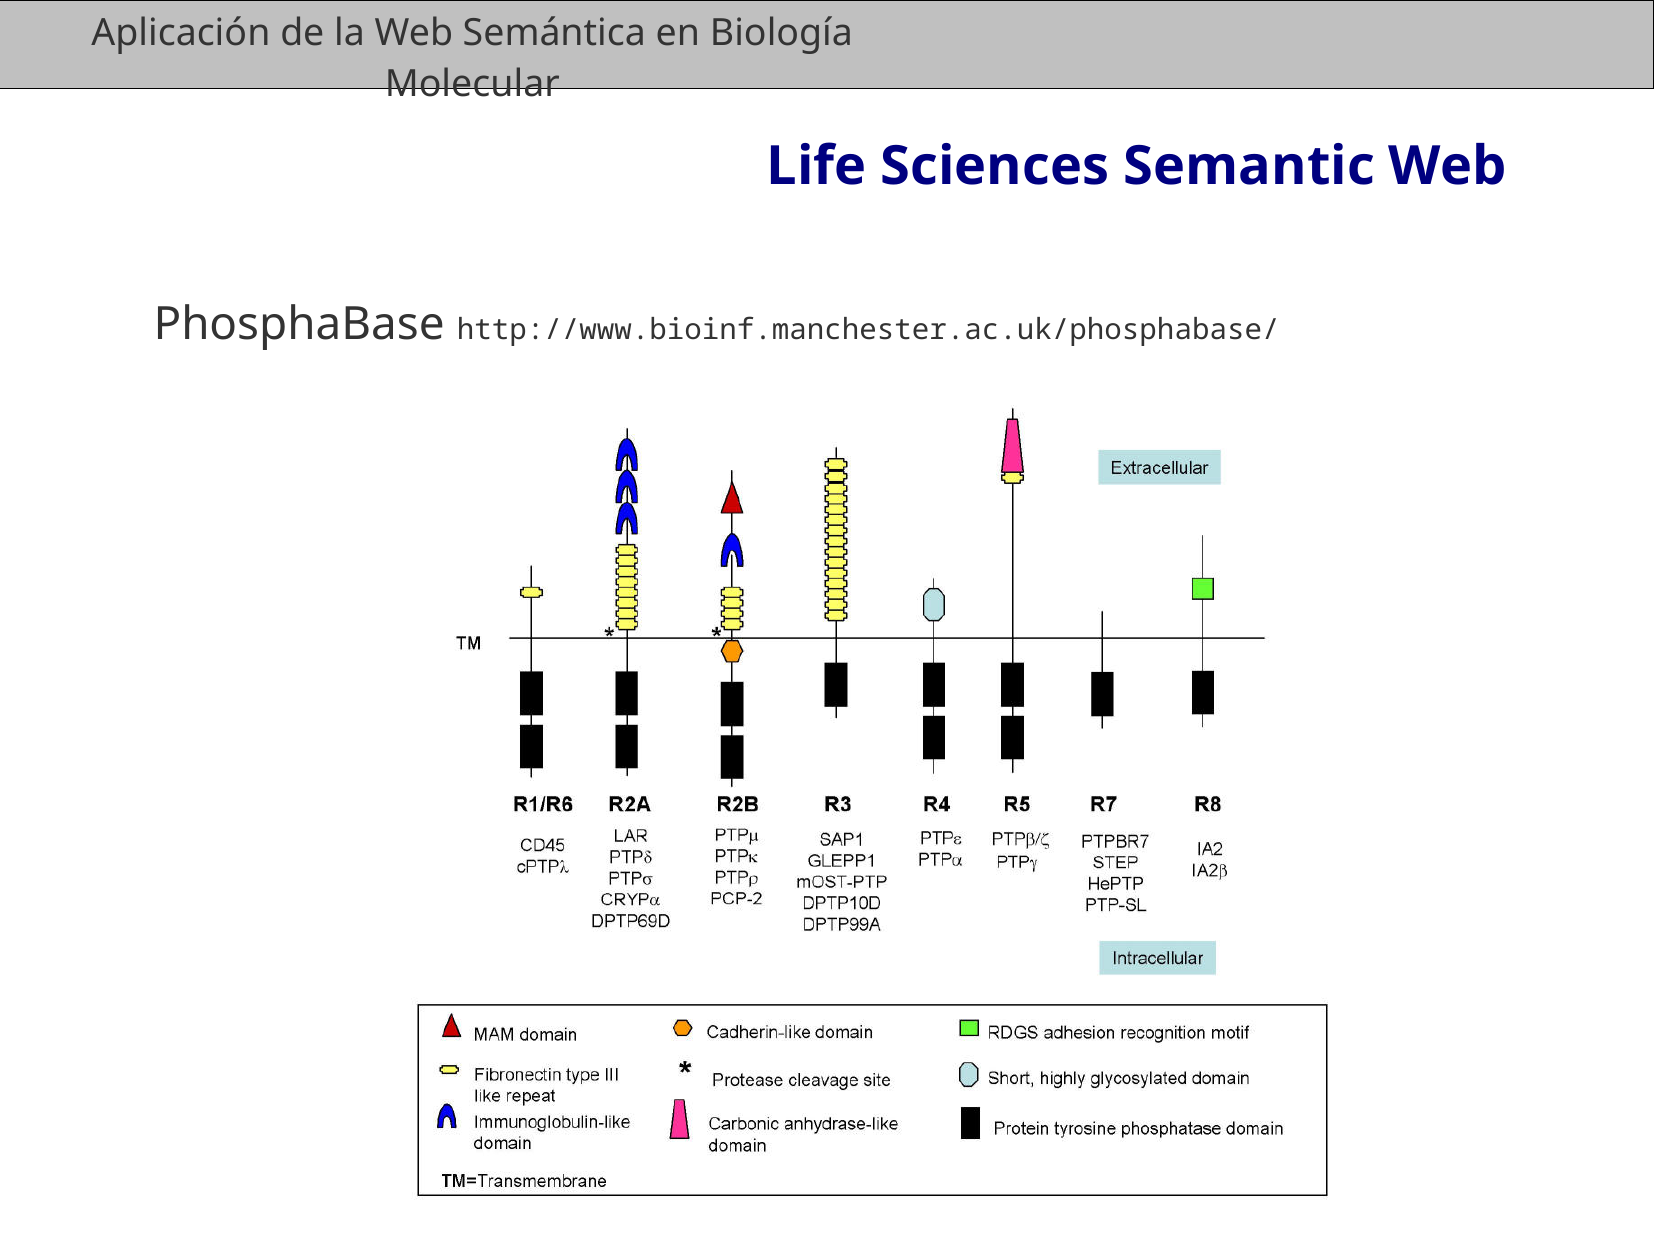

Aplicación de la Web Semántica en Biología Molecular
Life Sciences Semantic Web
# PhosphaBase http://www.bioinf.manchester.ac.uk/phosphabase/